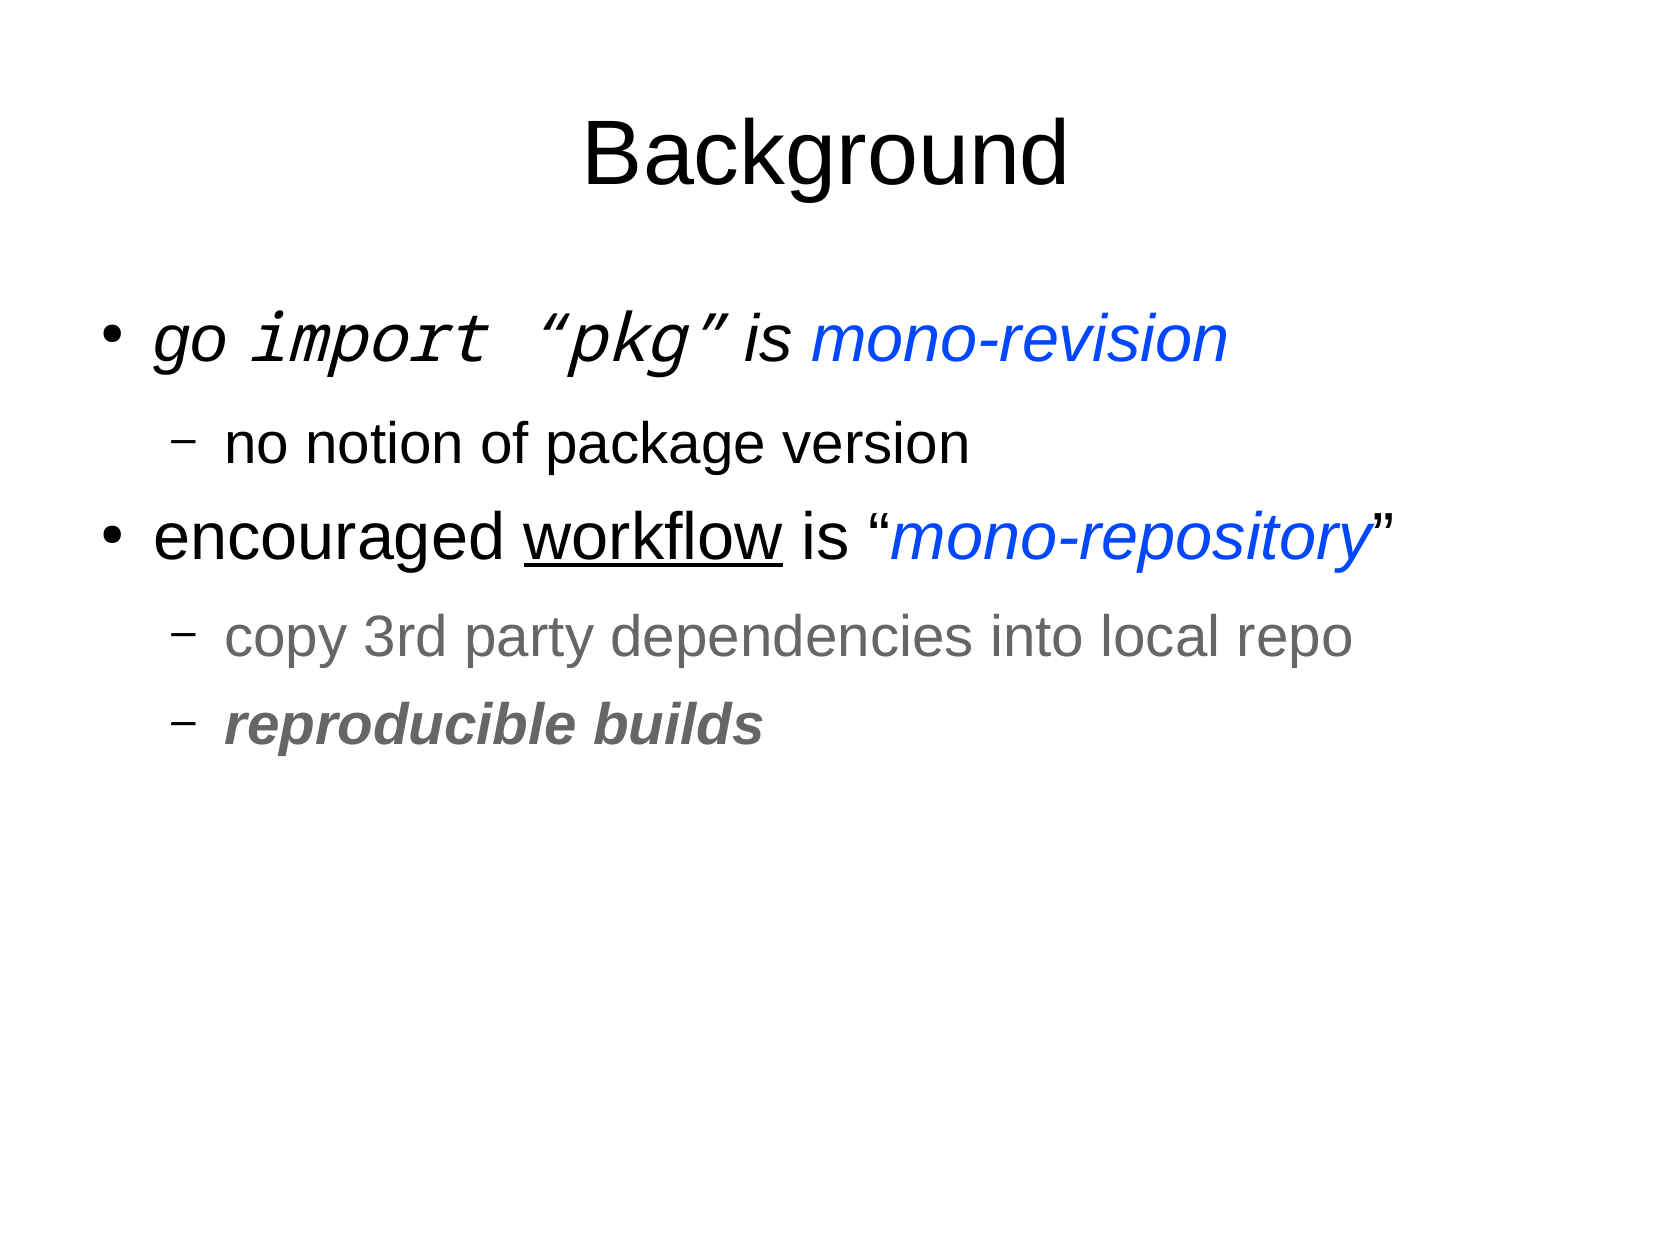

# Background
go import “pkg” is mono-revision
no notion of package version
encouraged workflow is “mono-repository”
copy 3rd party dependencies into local repo
reproducible builds